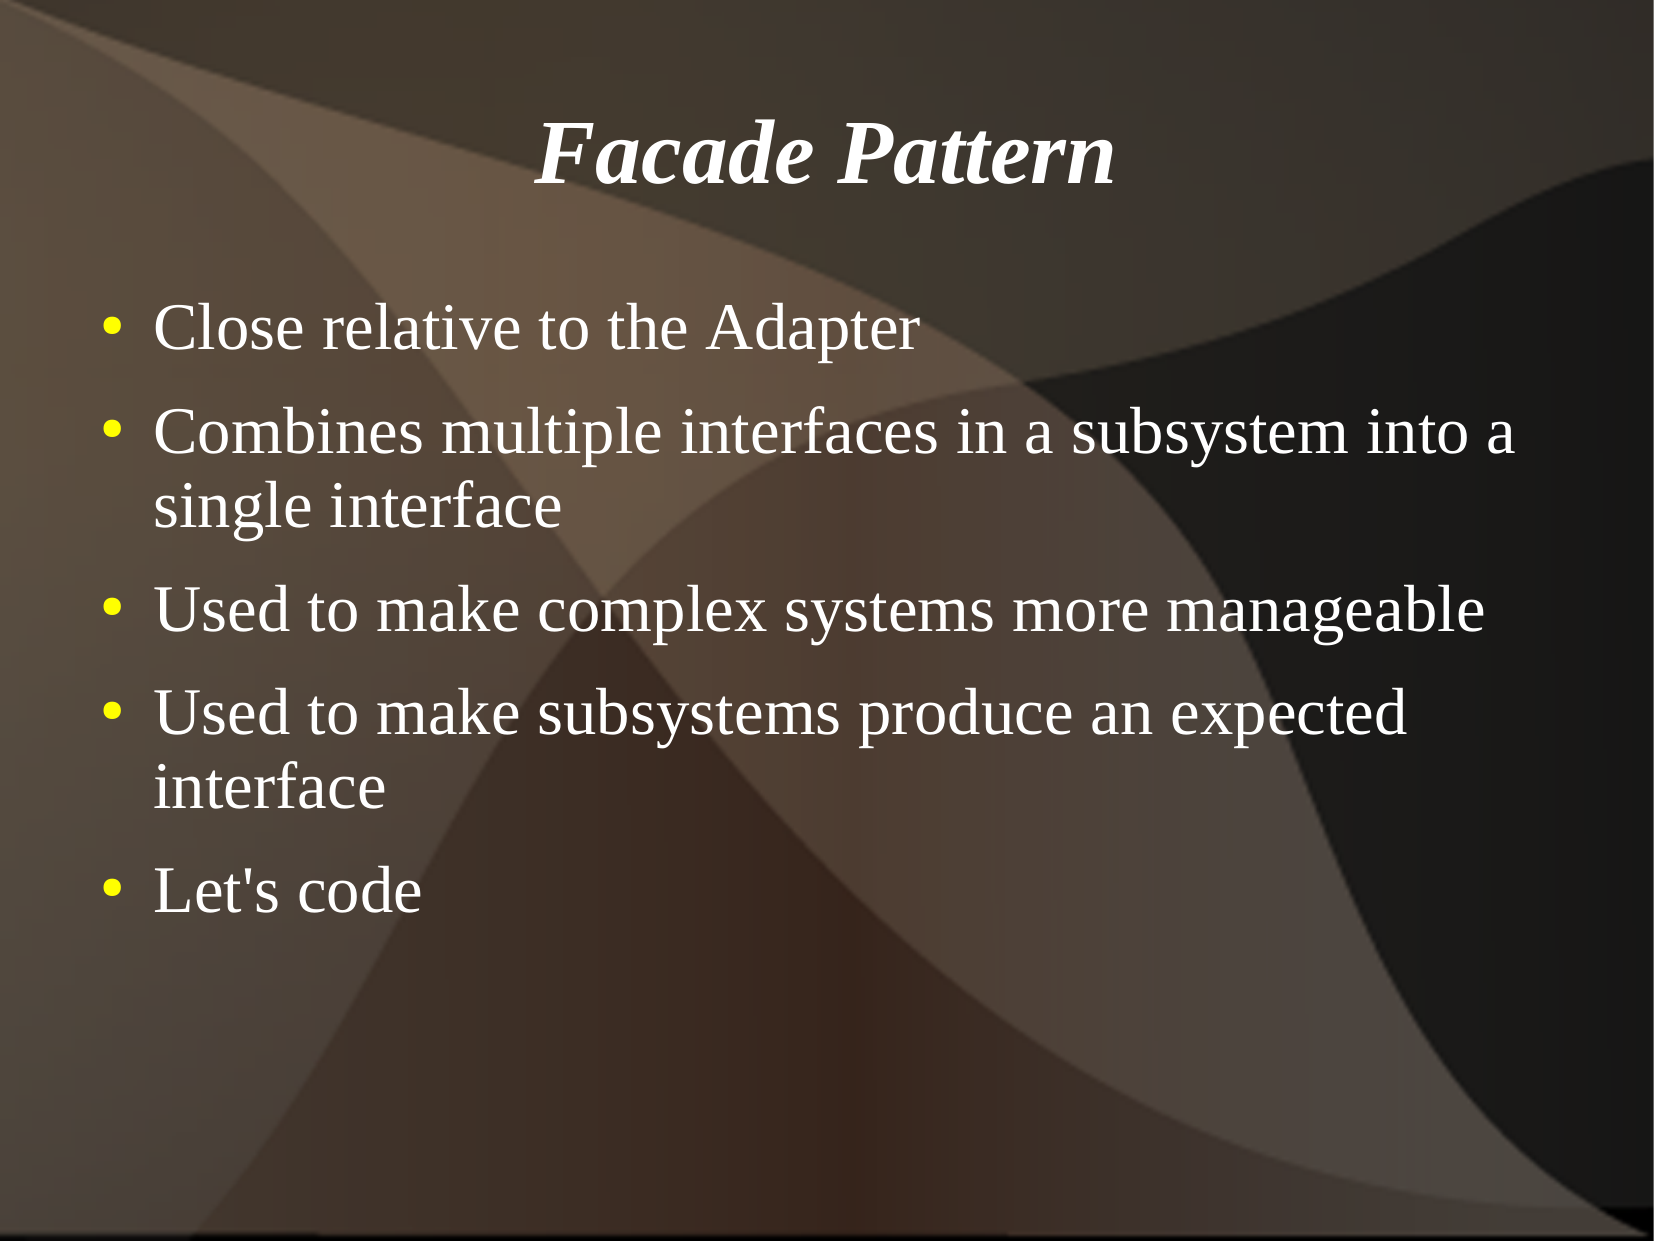

# Facade Pattern
Close relative to the Adapter
Combines multiple interfaces in a subsystem into a single interface
Used to make complex systems more manageable
Used to make subsystems produce an expected interface
Let's code